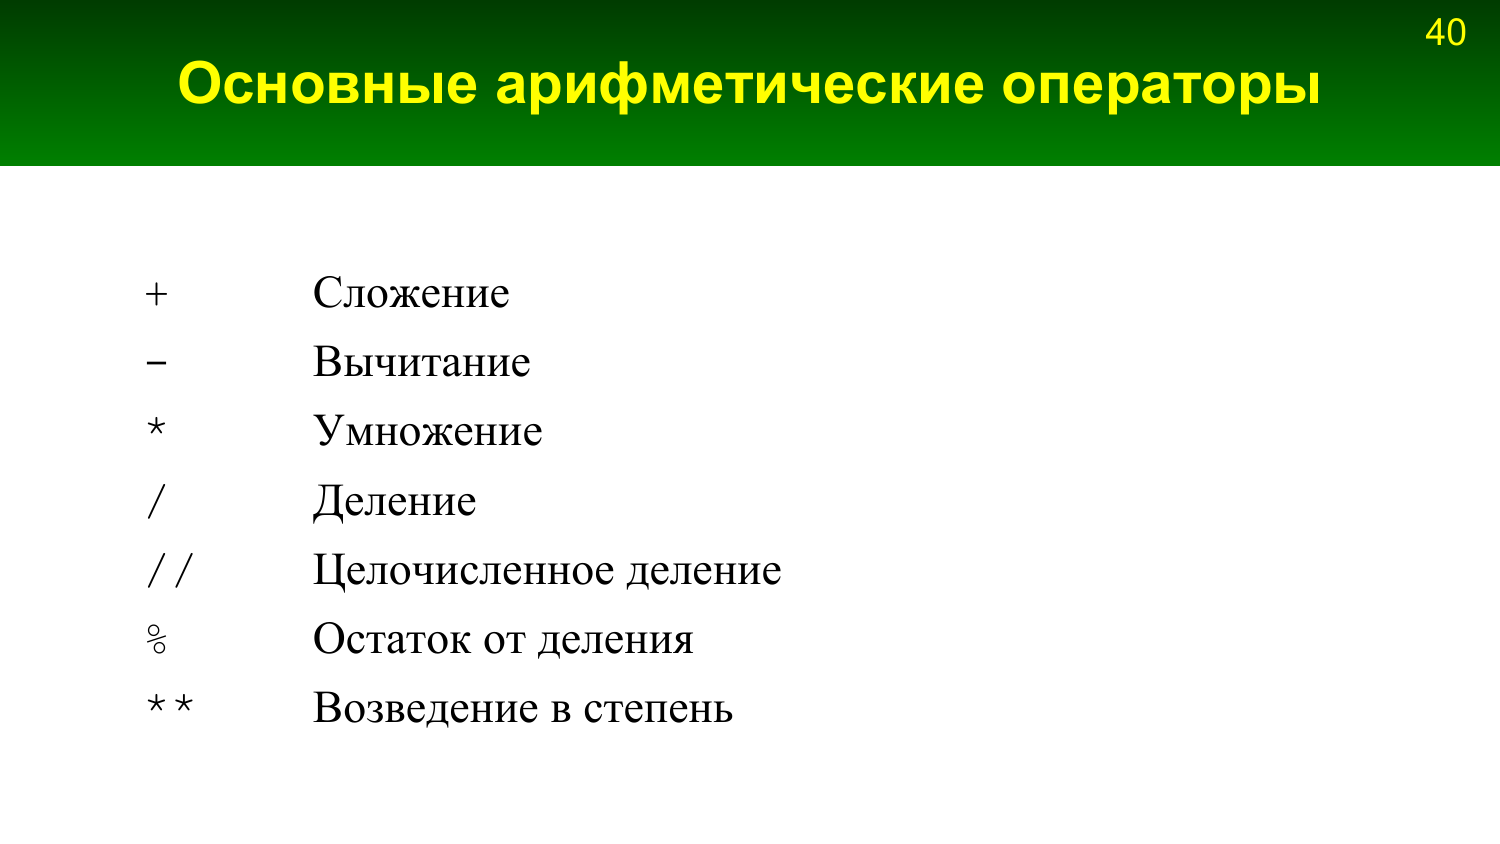

# Основные арифметические операторы
| + | Сложение |
| --- | --- |
| - | Вычитание |
| \* | Умножение |
| / | Деление |
| // | Целочисленное деление |
| % | Остаток от деления |
| \*\* | Возведение в степень |